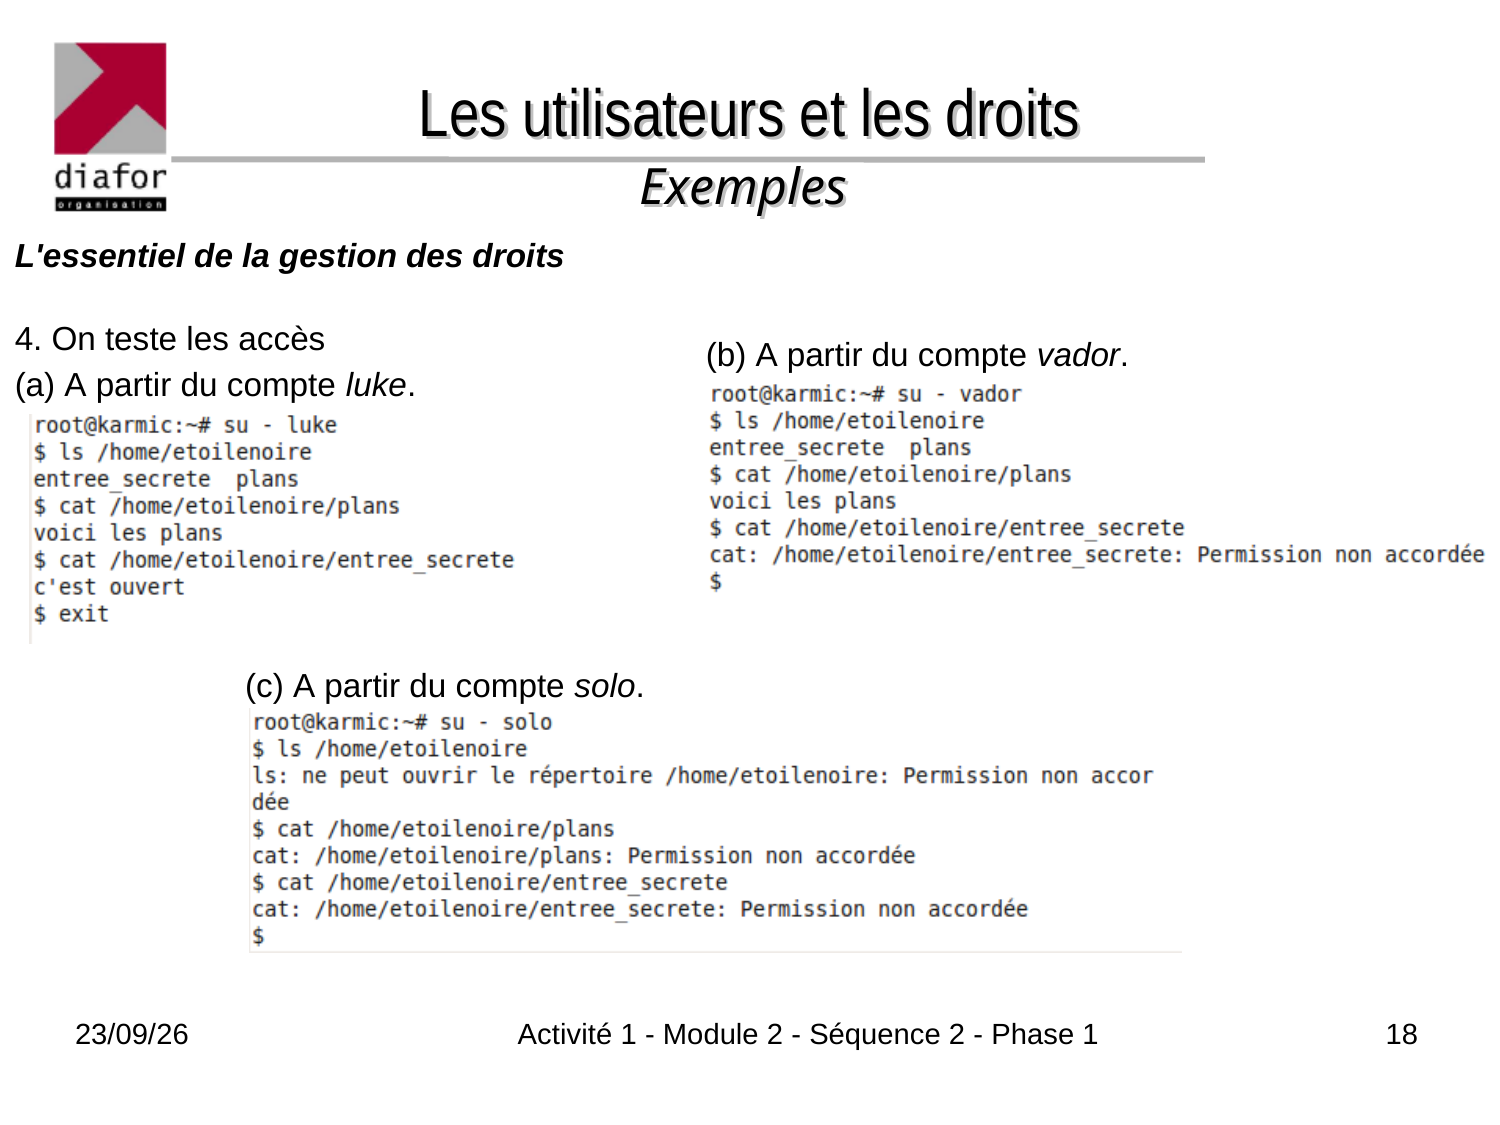

# Les utilisateurs et les droits Exemples
L'essentiel de la gestion des droits
4. On teste les accès
(b) A partir du compte vador.
(a) A partir du compte luke.
(c) A partir du compte solo.
Activité 1 - Module 2 - Séquence 2 - Phase 1
18